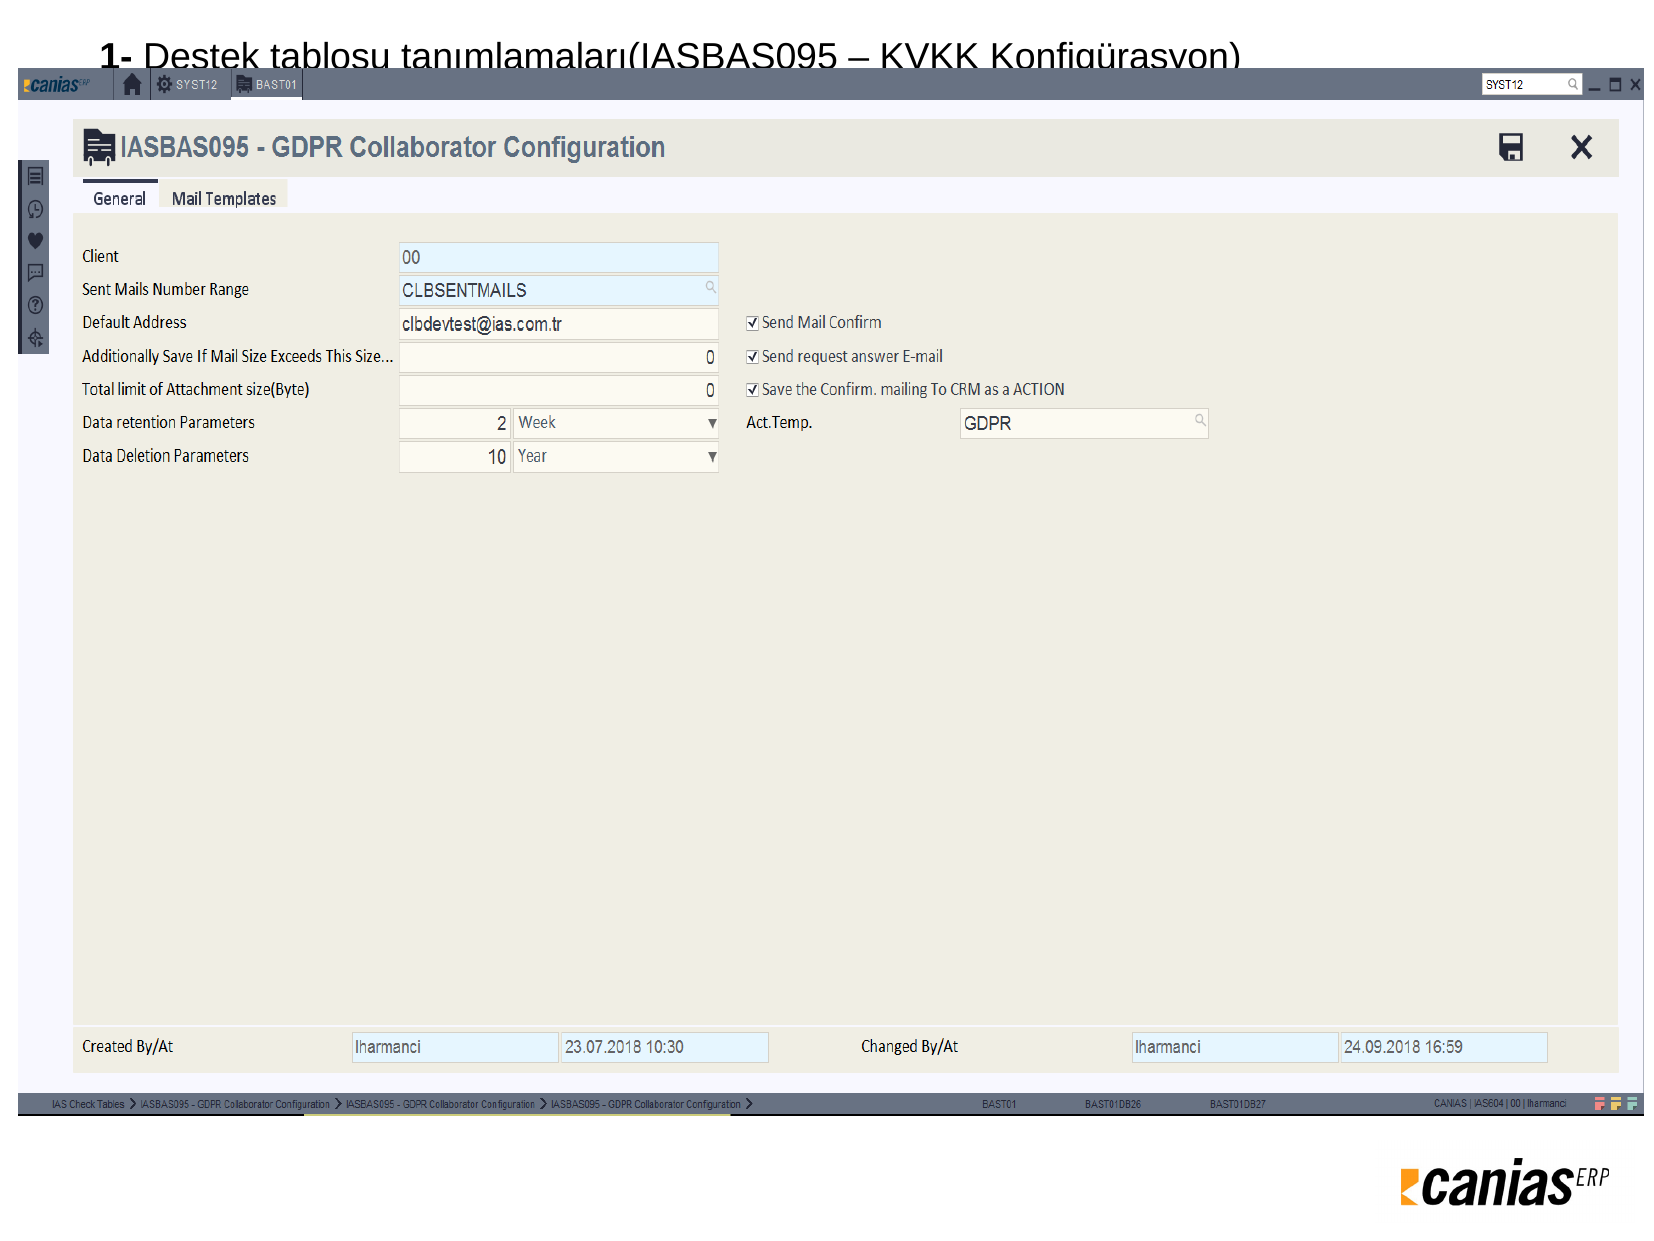

1- Destek tablosu tanımlamaları(IASBAS095 – KVKK Konfigürasyon)